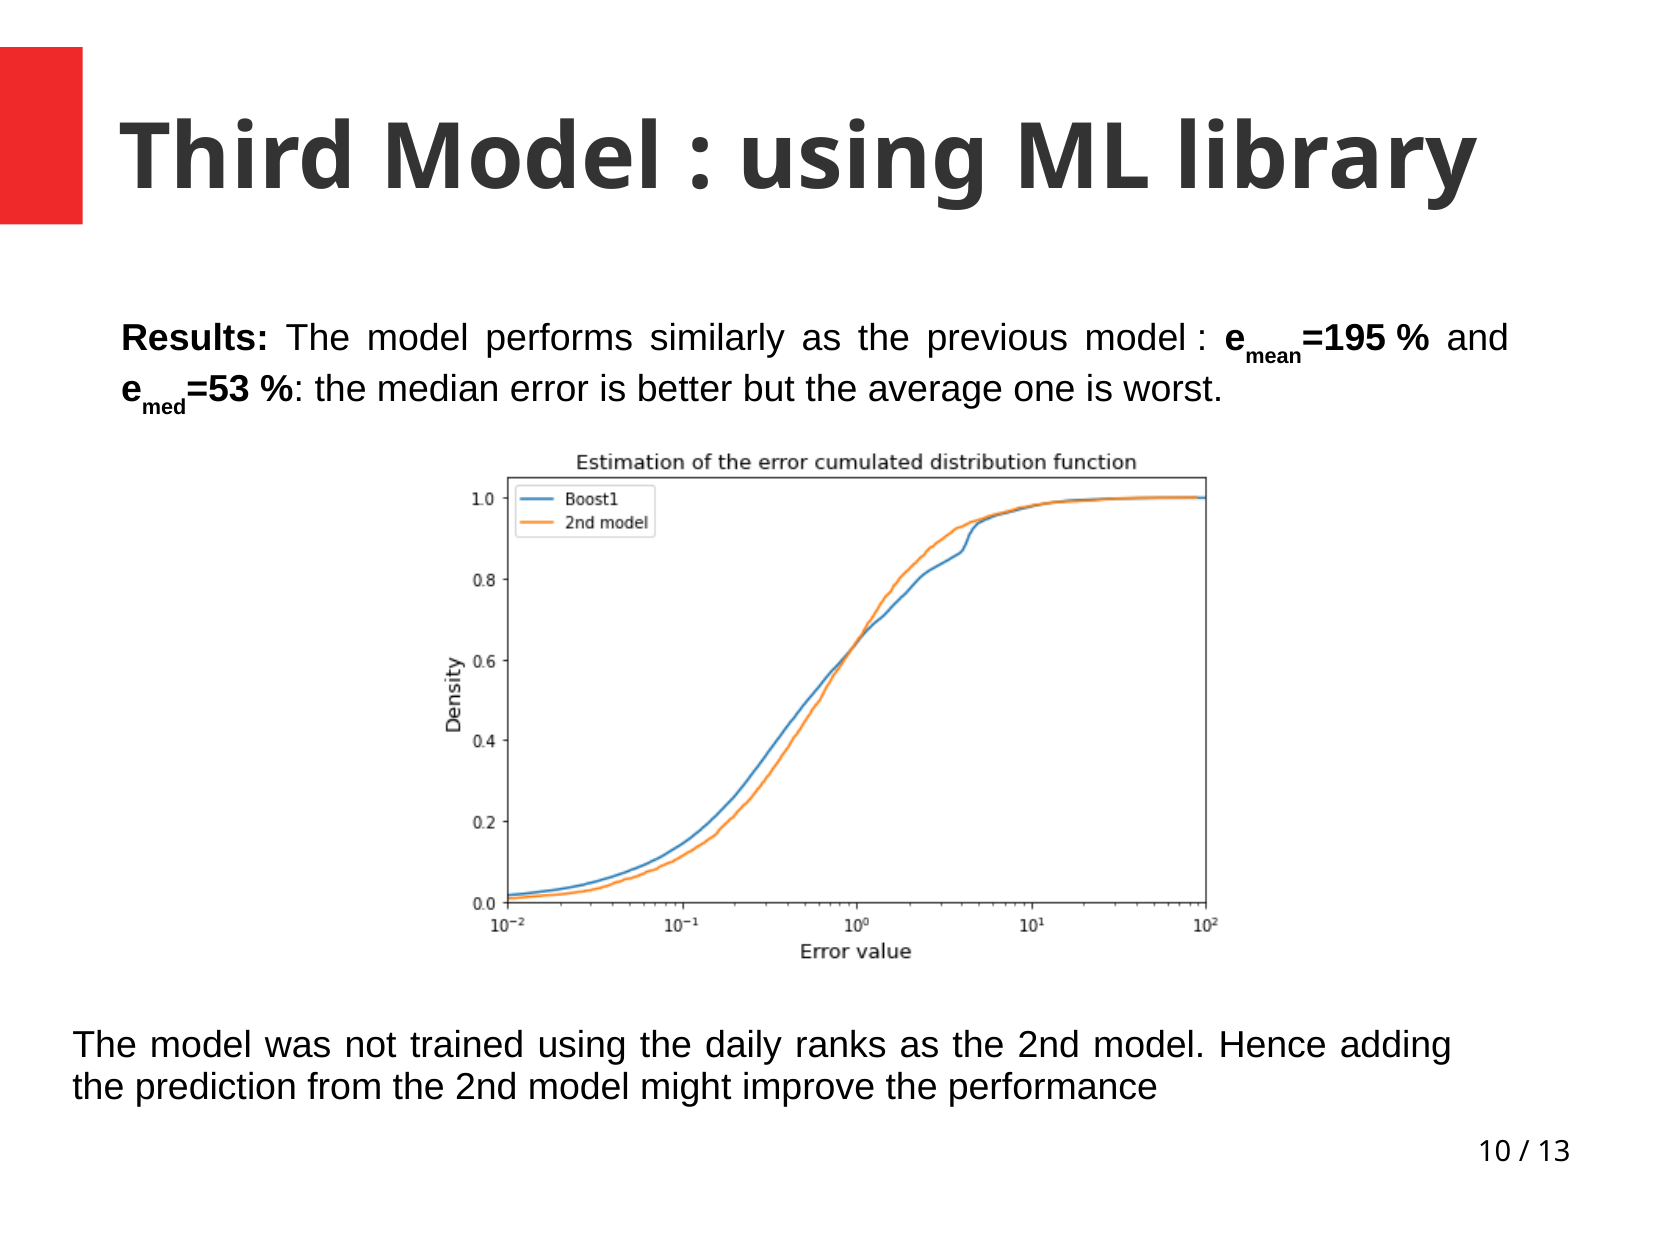

# Third Model : using ML library
Results: The model performs similarly as the previous model : emean=195 % and emed=53 %: the median error is better but the average one is worst.
The model was not trained using the daily ranks as the 2nd model. Hence adding the prediction from the 2nd model might improve the performance
10